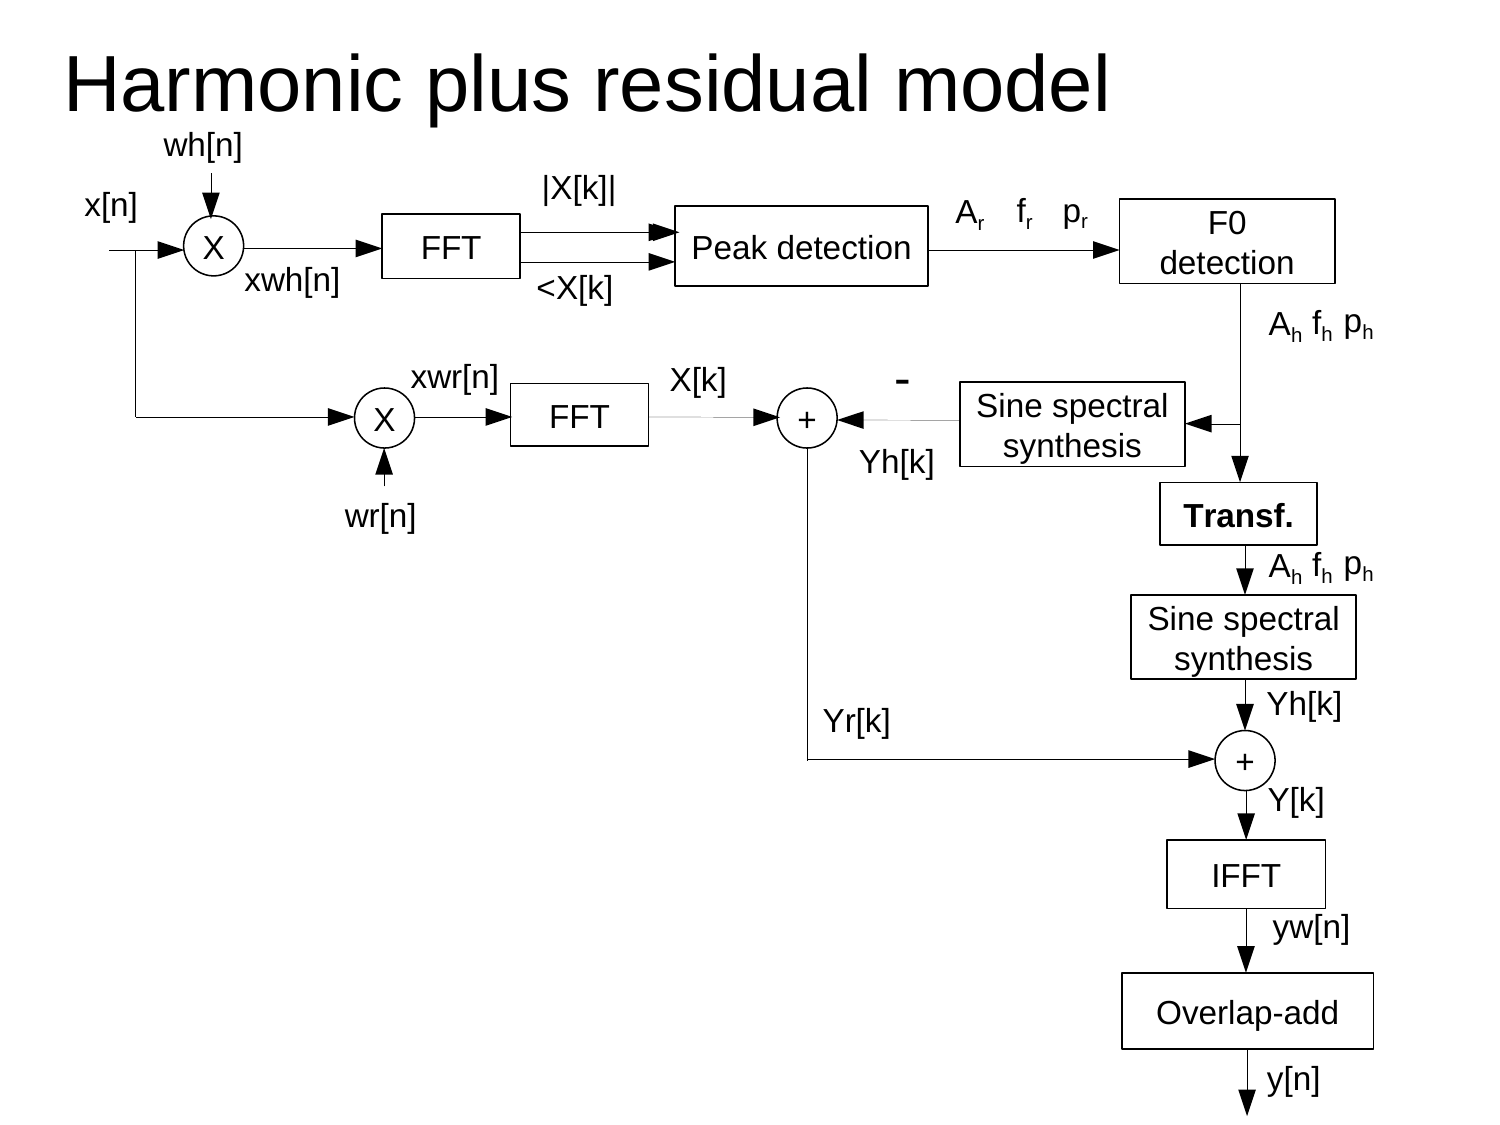

# Harmonic plus residual model
wh[n]
|X[k]|
x[n]
pr
fr
Ar
F0
detection
Peak detection
FFT
X
xwh[n]
ph
<X[k]
ph
fh
Ah
-
xwr[n]
X[k]
Sine spectral
synthesis
FFT
X
+
Yh[k]
Transf.
wr[n]
ph
fh
Ah
Sine spectral
synthesis
Yh[k]
Yr[k]
+
Y[k]
IFFT
yw[n]
Overlap-add
y[n]